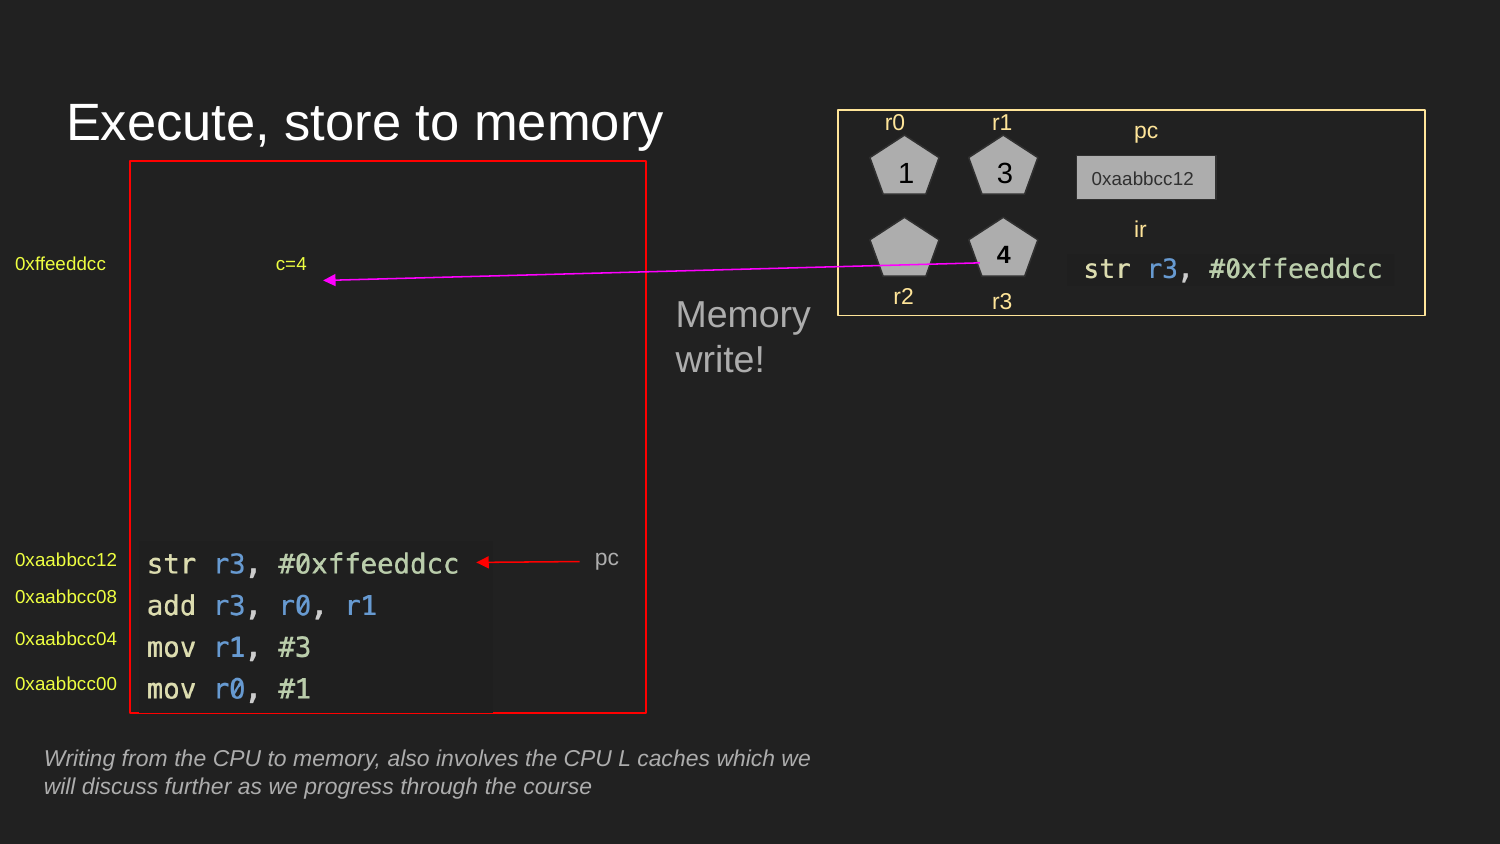

# Execute, store to memory
r0
r1
pc
1
3
0xaabbcc12
ir
4
0xffeeddcc
c=4
r2
r3
Memory
write!
pc
0xaabbcc12
0xaabbcc08
0xaabbcc04
0xaabbcc00
Writing from the CPU to memory, also involves the CPU L caches which we will discuss further as we progress through the course